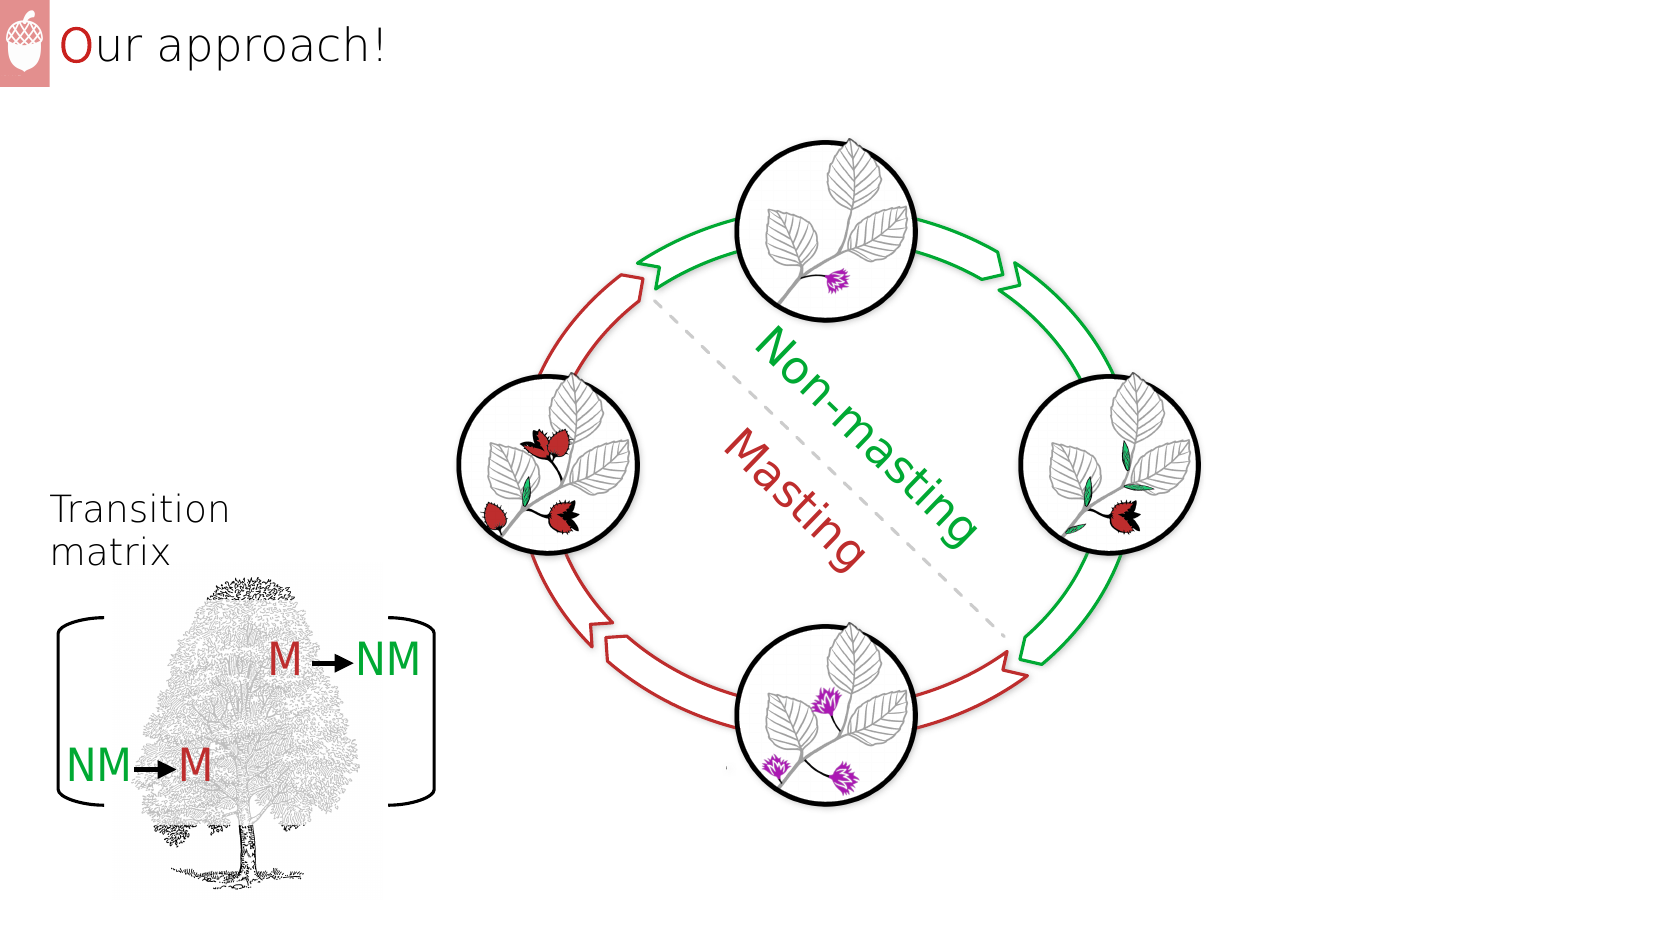

Our approach!
Non-masting
Masting
Transition
matrix
M
NM
M
NM